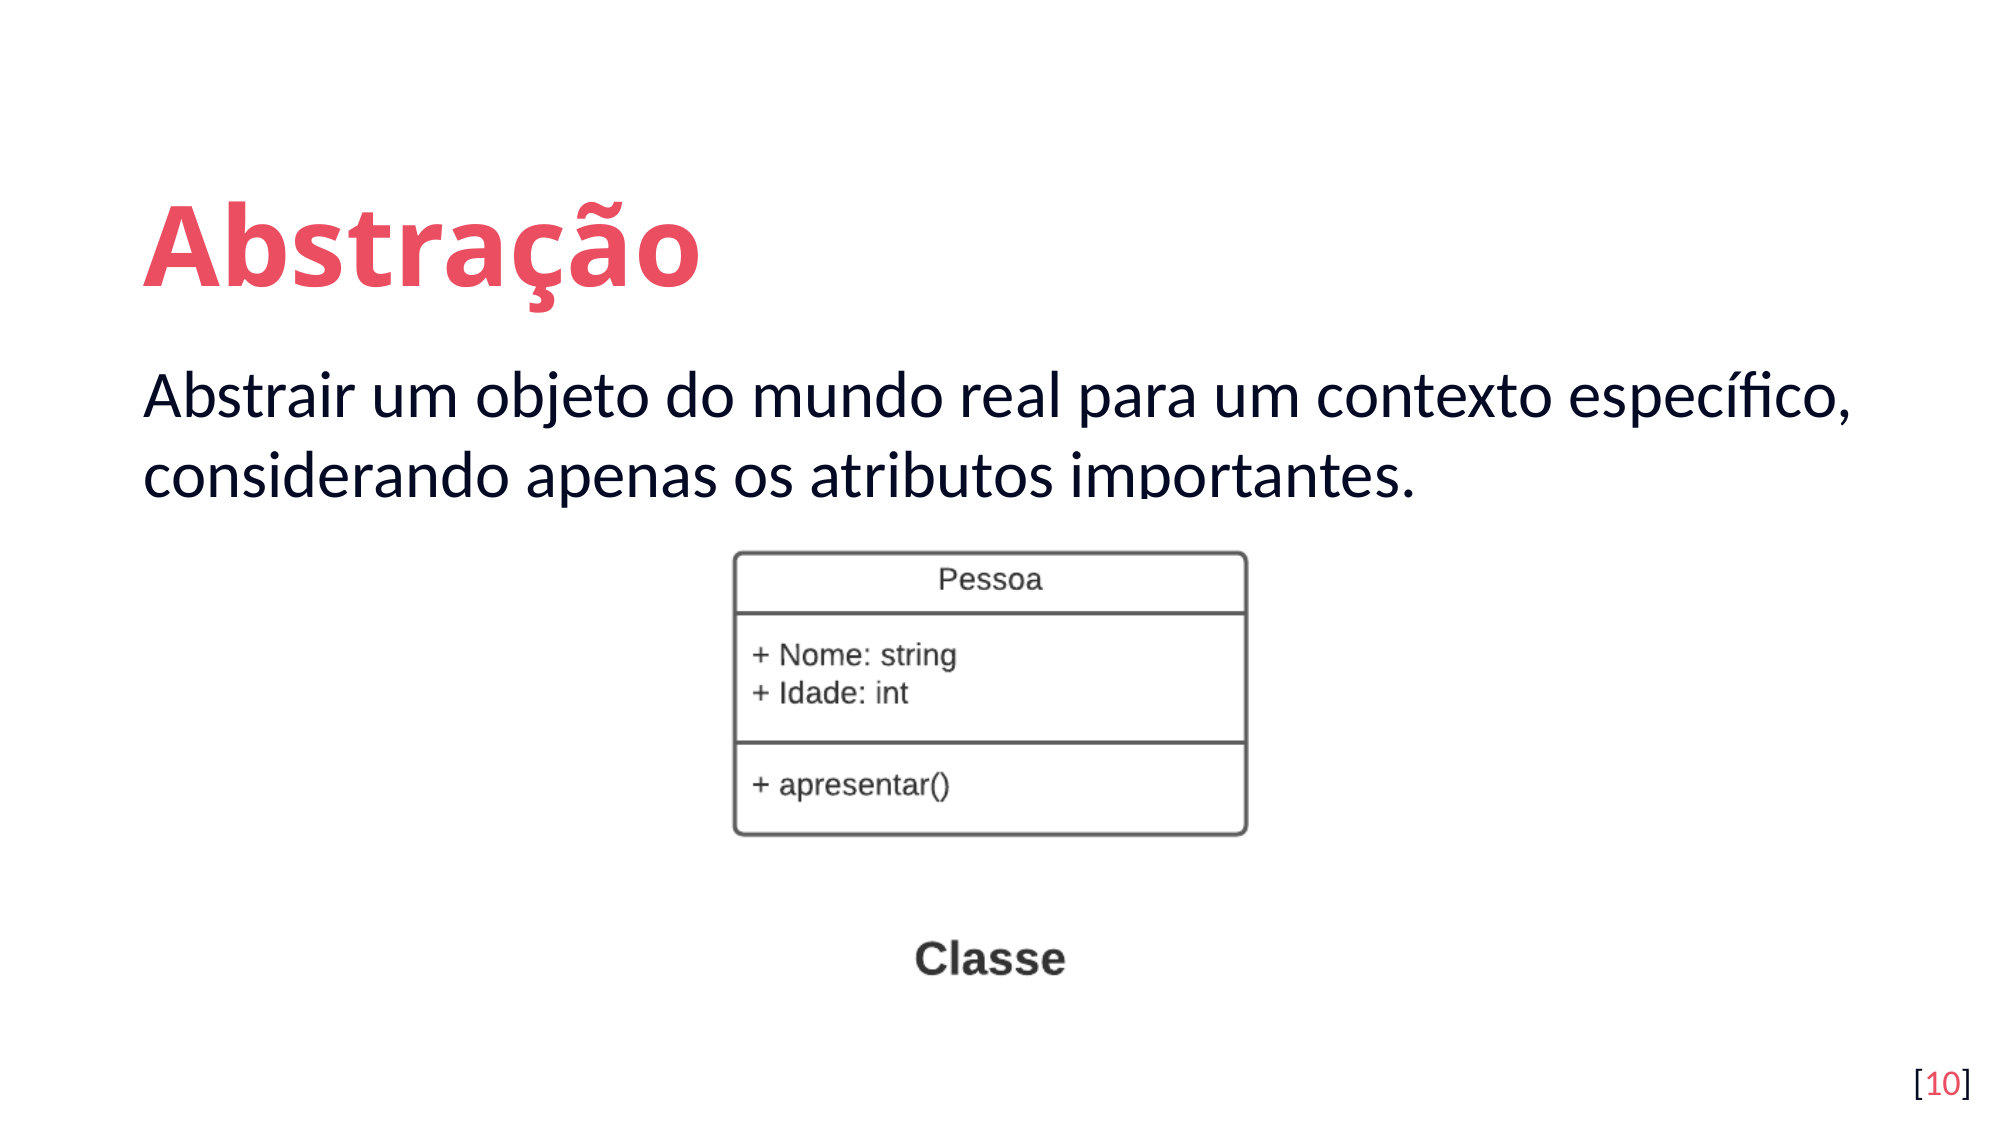

Abstração
Abstrair um objeto do mundo real para um contexto específico, considerando apenas os atributos importantes.